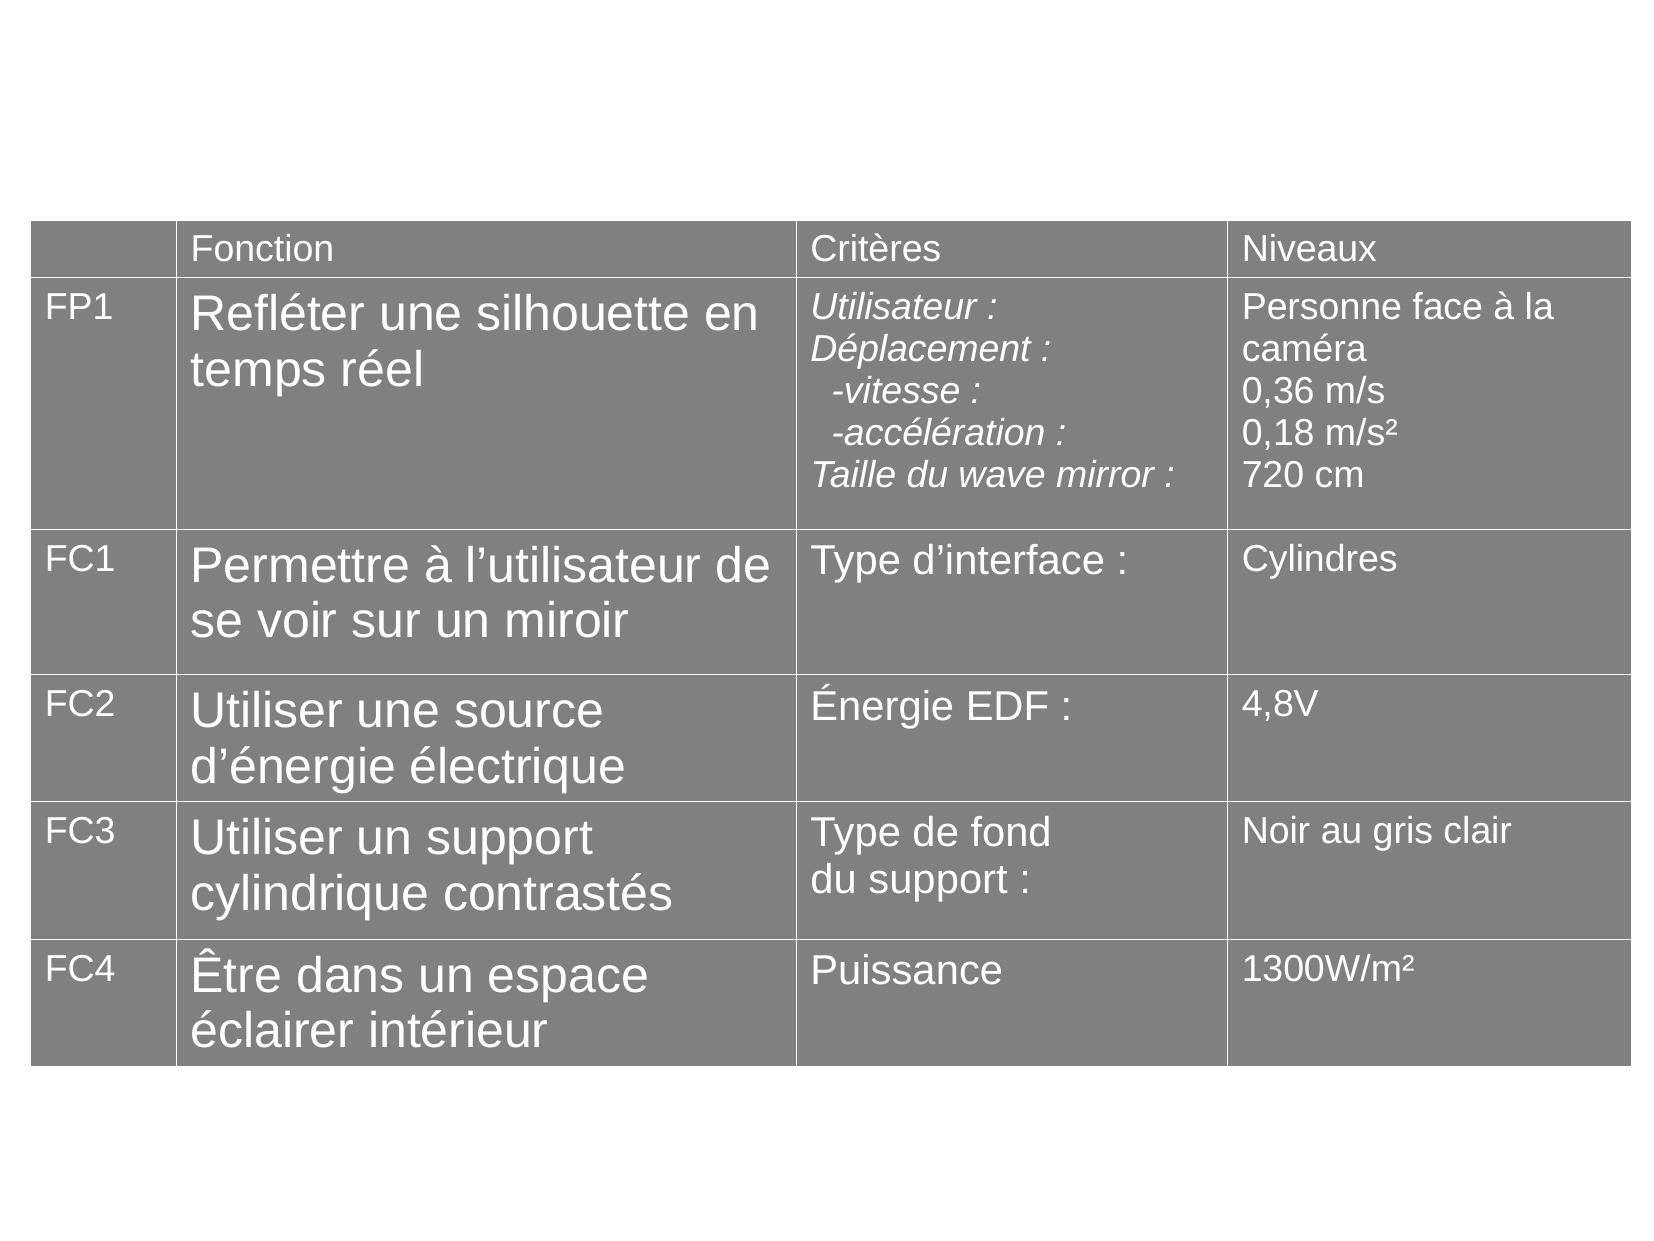

| | Fonction | Critères | Niveaux |
| --- | --- | --- | --- |
| FP1 | Refléter une silhouette en temps réel | Utilisateur : Déplacement : -vitesse : -accélération : Taille du wave mirror : | Personne face à la caméra 0,36 m/s 0,18 m/s² 720 cm |
| FC1 | Permettre à l’utilisateur de se voir sur un miroir | Type d’interface : | Cylindres |
| FC2 | Utiliser une source d’énergie électrique | Énergie EDF : | 4,8V |
| FC3 | Utiliser un support cylindrique contrastés | Type de fond du support : | Noir au gris clair |
| FC4 | Être dans un espace éclairer intérieur | Puissance | 1300W/m² |